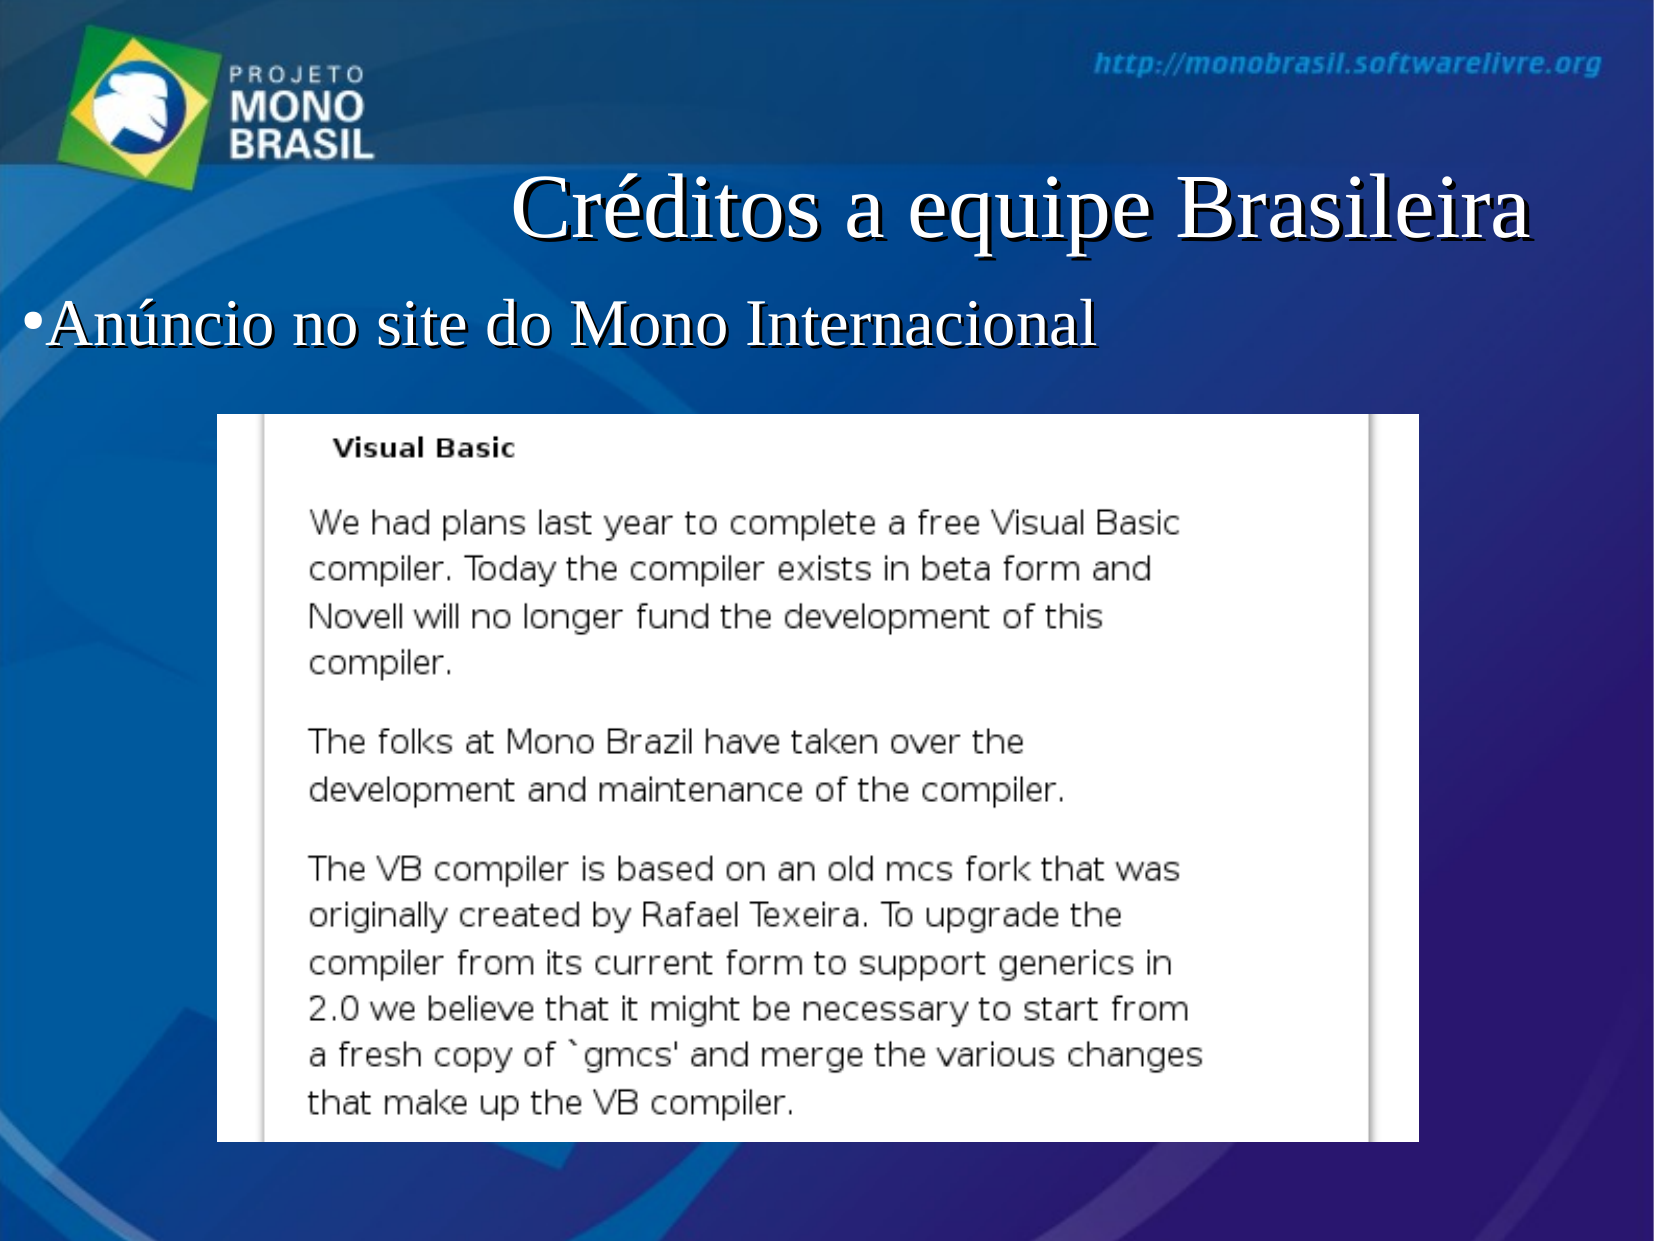

# Créditos a equipe Brasileira
Anúncio no site do Mono Internacional